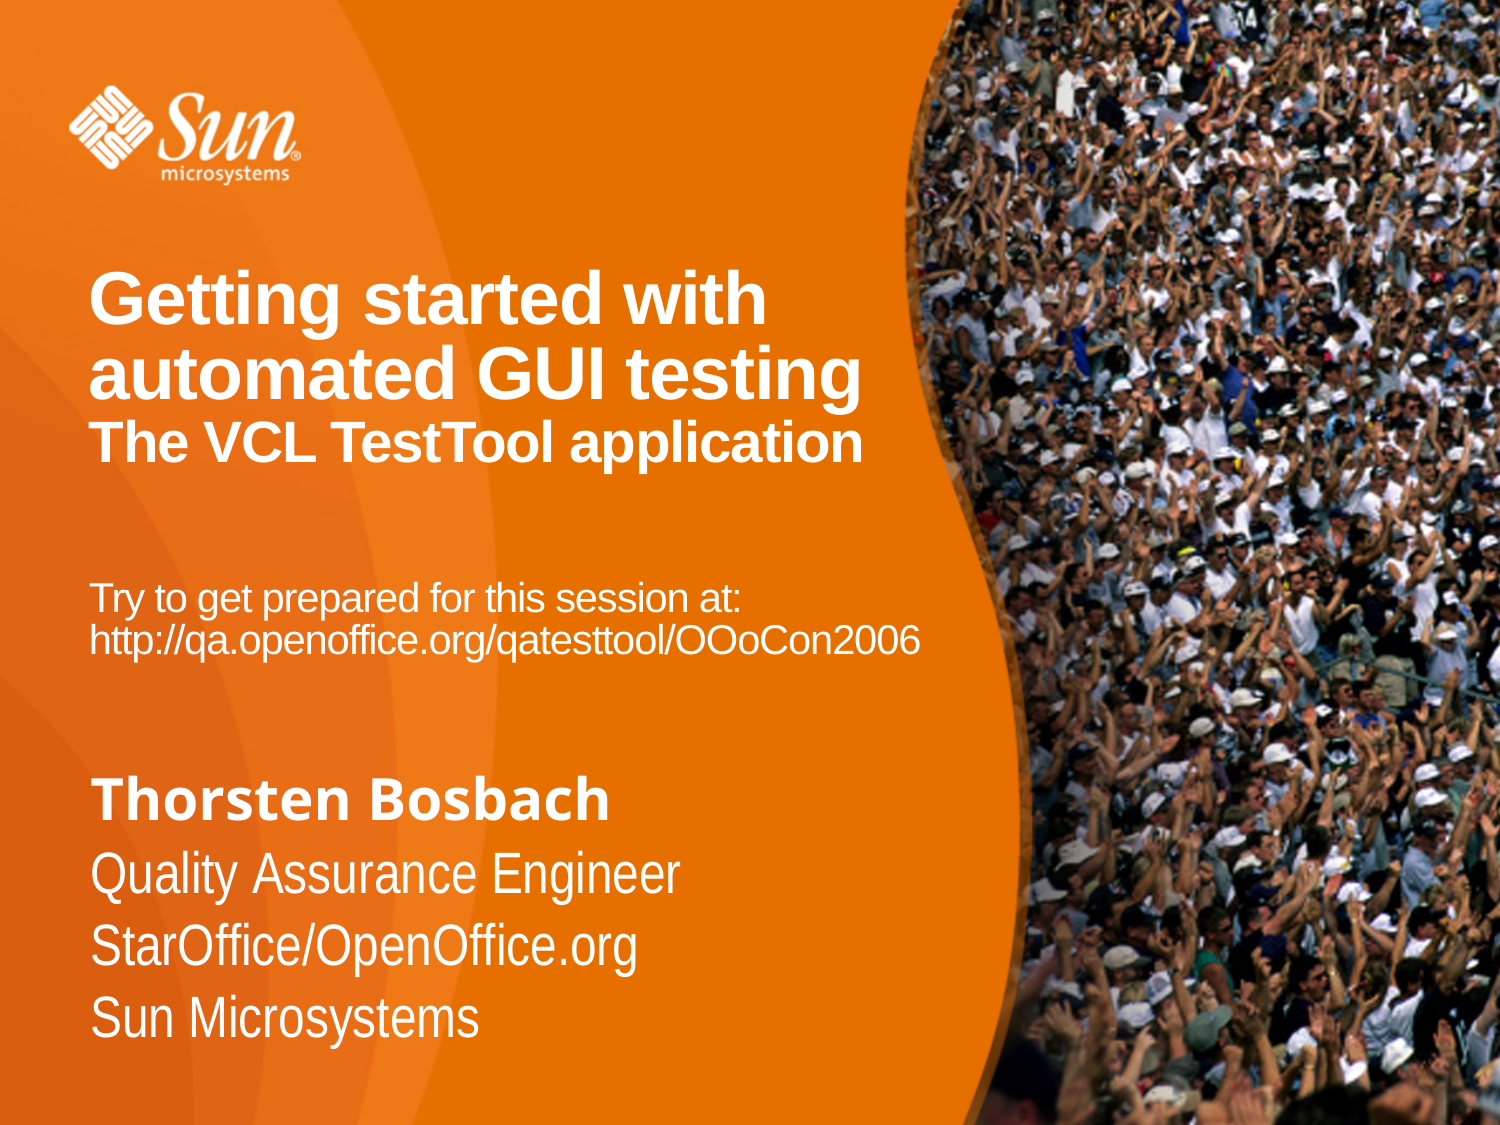

# Getting started with automated GUI testing The VCL TestTool application
Try to get prepared for this session at:
http://qa.openoffice.org/qatesttool/OOoCon2006
Thorsten Bosbach
Quality Assurance Engineer
StarOffice/OpenOffice.org
Sun Microsystems